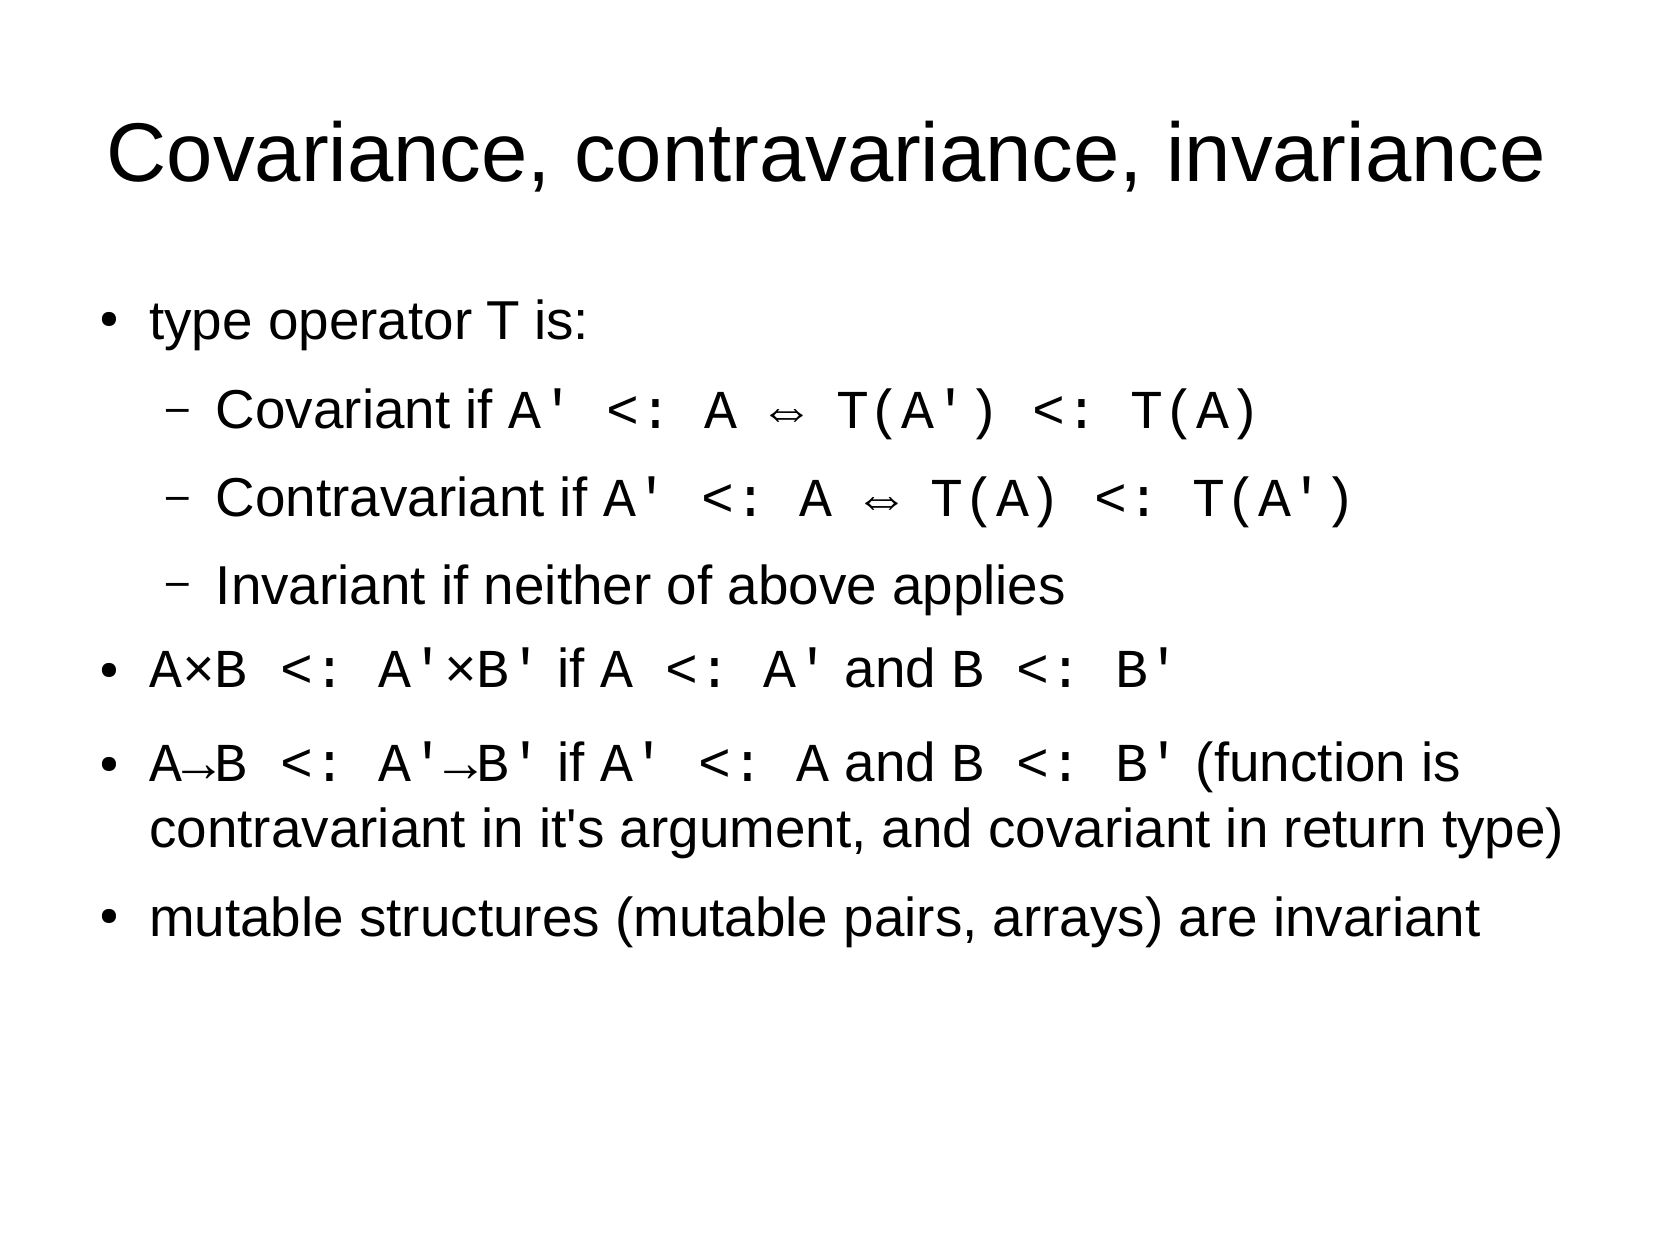

# Covariance, contravariance, invariance
type operator T is:
Covariant if A' <: A ⇔ T(A') <: T(A)
Contravariant if A' <: A ⇔ T(A) <: T(A')
Invariant if neither of above applies
A×B <: A'×B' if A <: A' and B <: B'
A→B <: A'→B' if A' <: A and B <: B' (function is contravariant in it's argument, and covariant in return type)
mutable structures (mutable pairs, arrays) are invariant